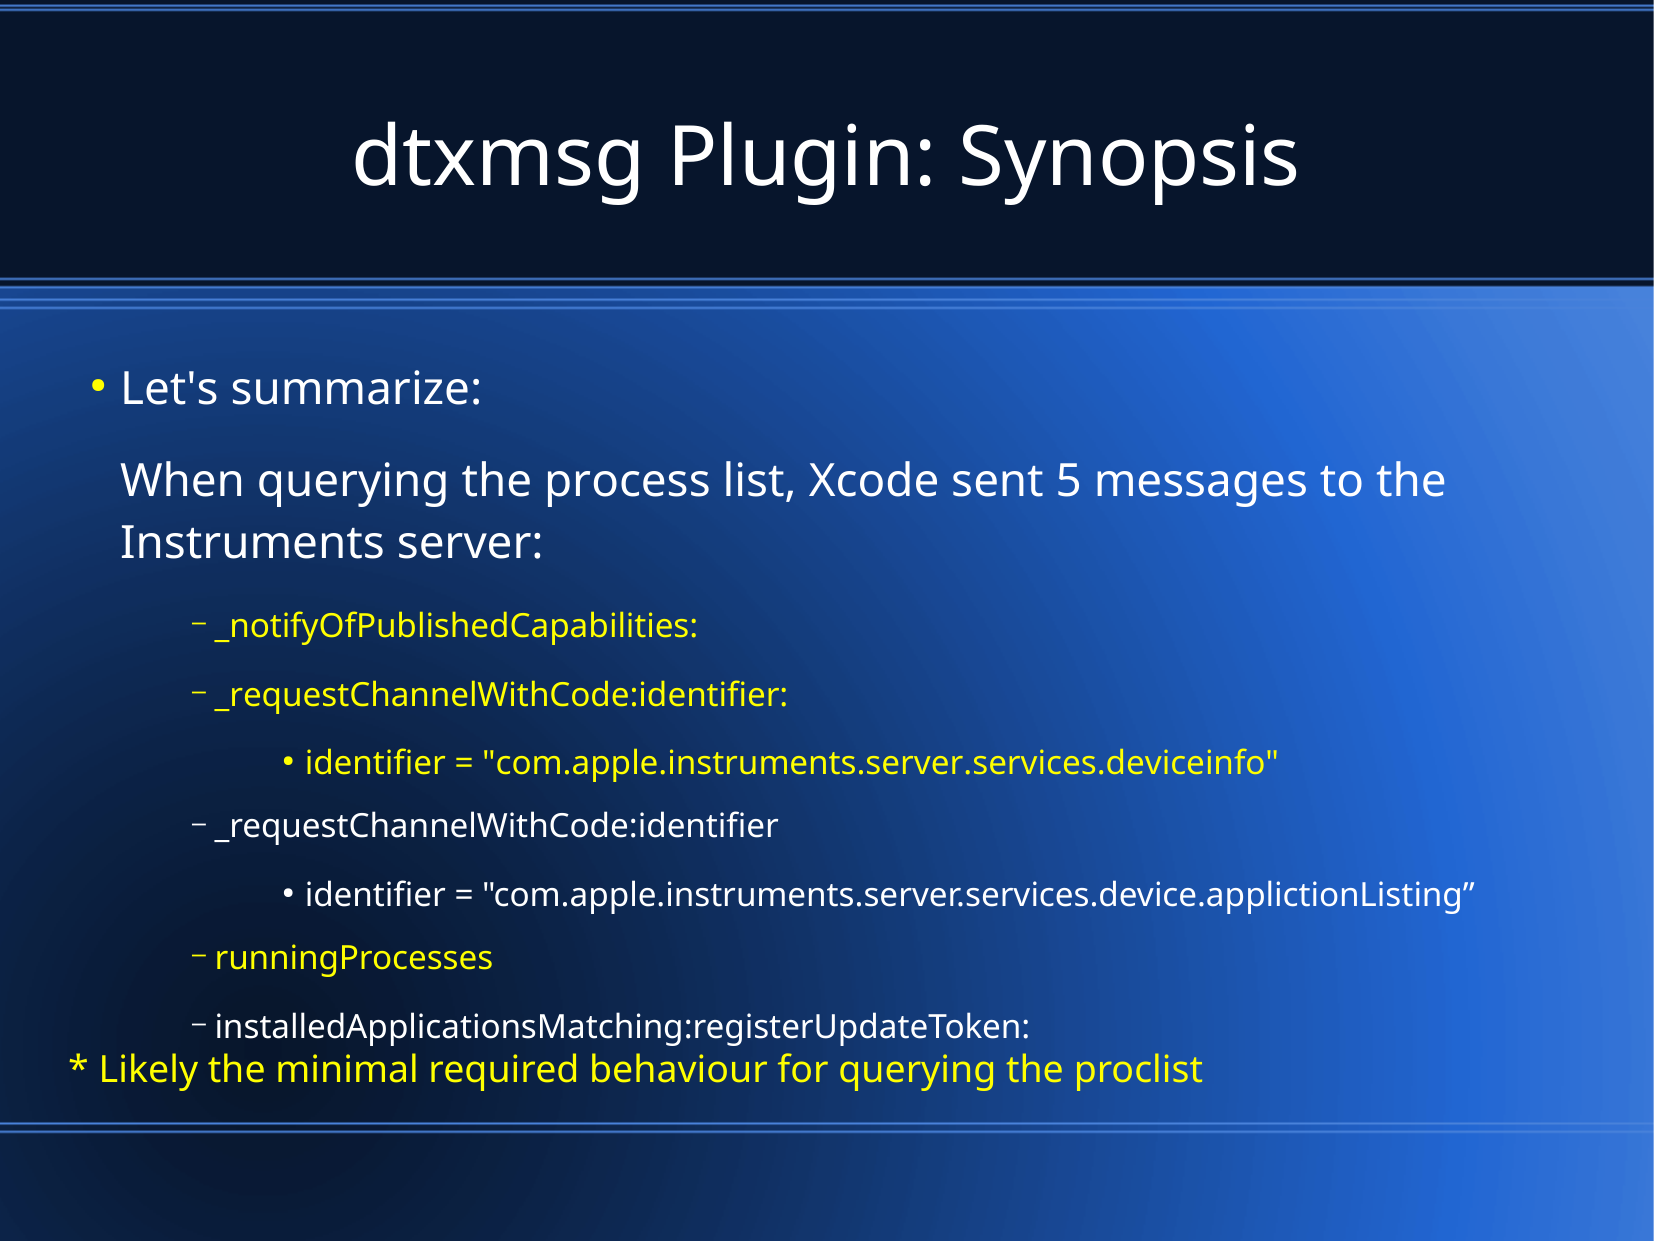

# dtxmsg Plugin: Synopsis
Let's summarize:
When querying the process list, Xcode sent 5 messages to the Instruments server:
_notifyOfPublishedCapabilities:
_requestChannelWithCode:identifier:
identifier = "com.apple.instruments.server.services.deviceinfo"
_requestChannelWithCode:identifier
identifier = "com.apple.instruments.server.services.device.applictionListing”
runningProcesses
installedApplicationsMatching:registerUpdateToken:
* Likely the minimal required behaviour for querying the proclist